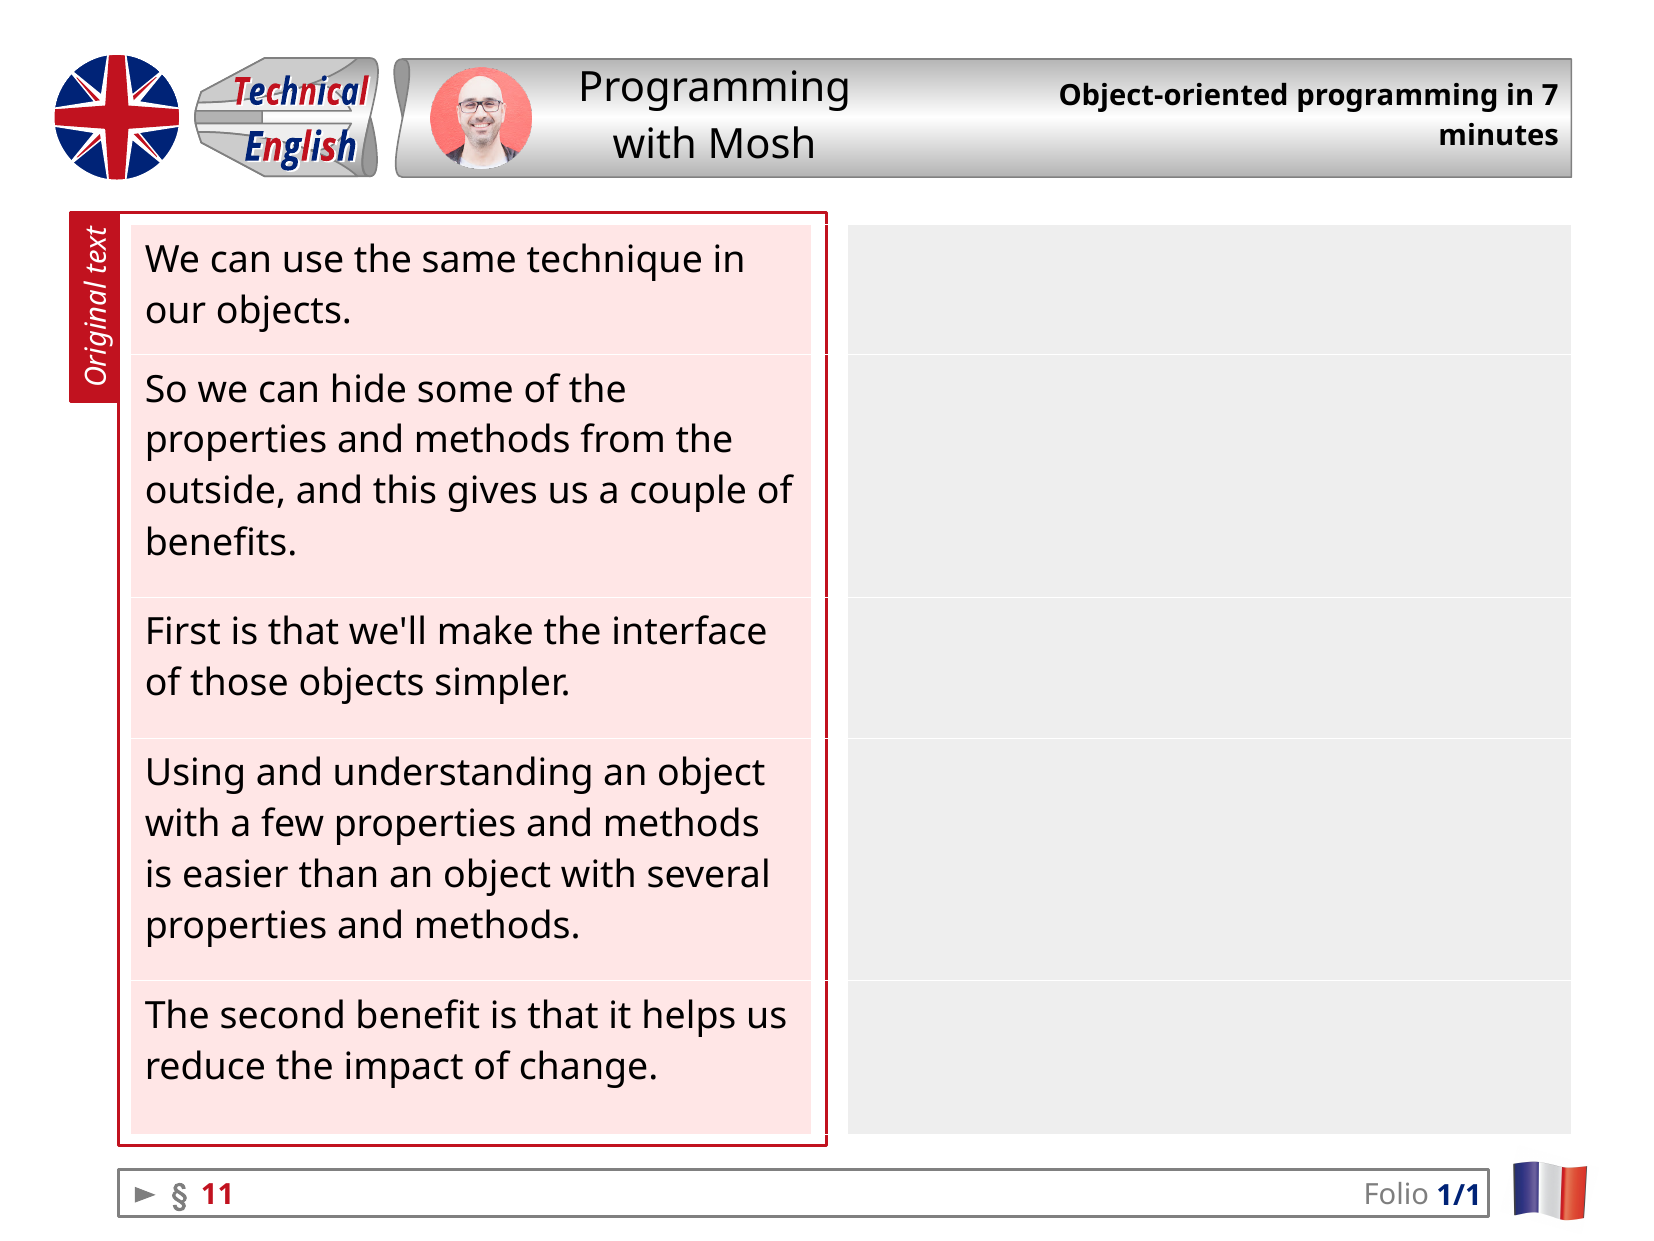

#
| We can use the same technique in our objects. | | |
| --- | --- | --- |
| So we can hide some of the properties and methods from the outside, and this gives us a couple of benefits. | | |
| First is that we'll make the interface of those objects simpler. | | |
| Using and understanding an object with a few properties and methods is easier than an object with several properties and methods. | | |
| The second benefit is that it helps us reduce the impact of change. | | |
11
1/1